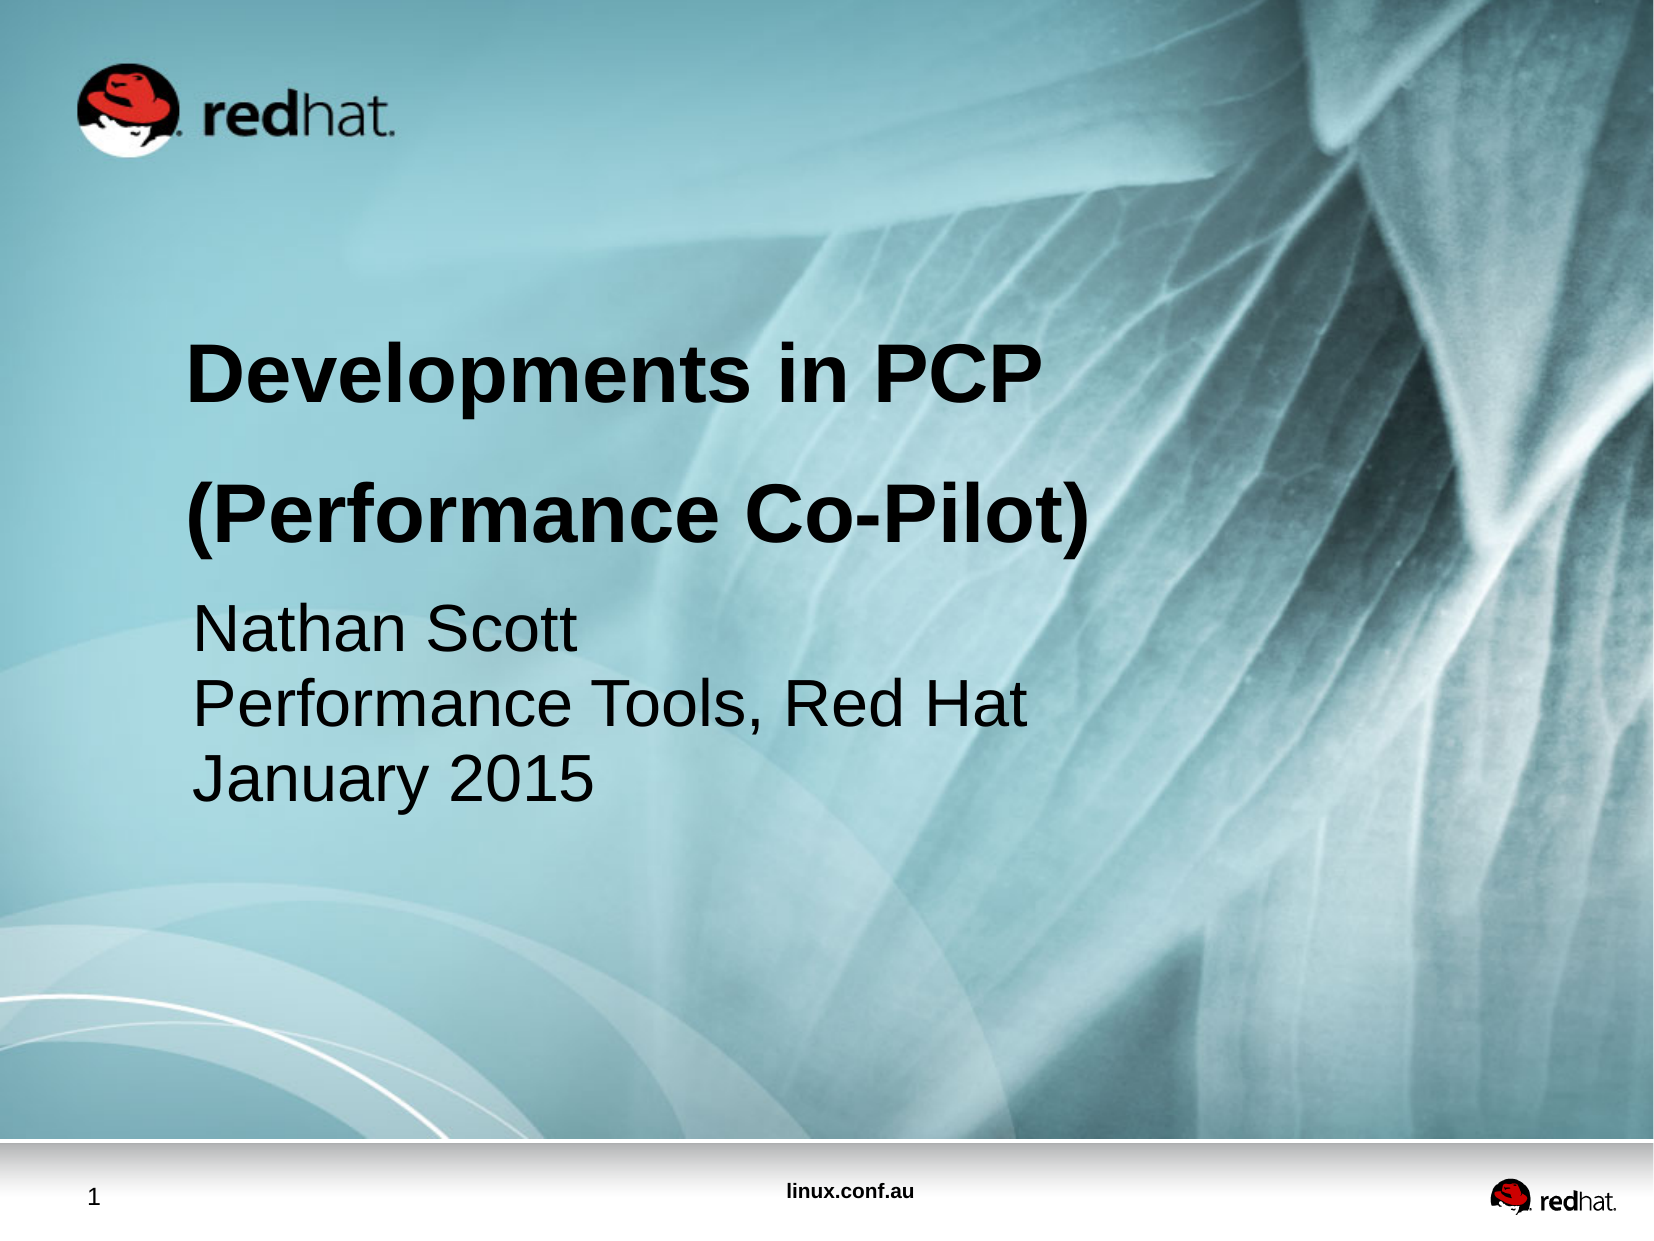

Developments in PCP (Performance Co-Pilot)
Nathan Scott
Performance Tools, Red Hat
January 2015